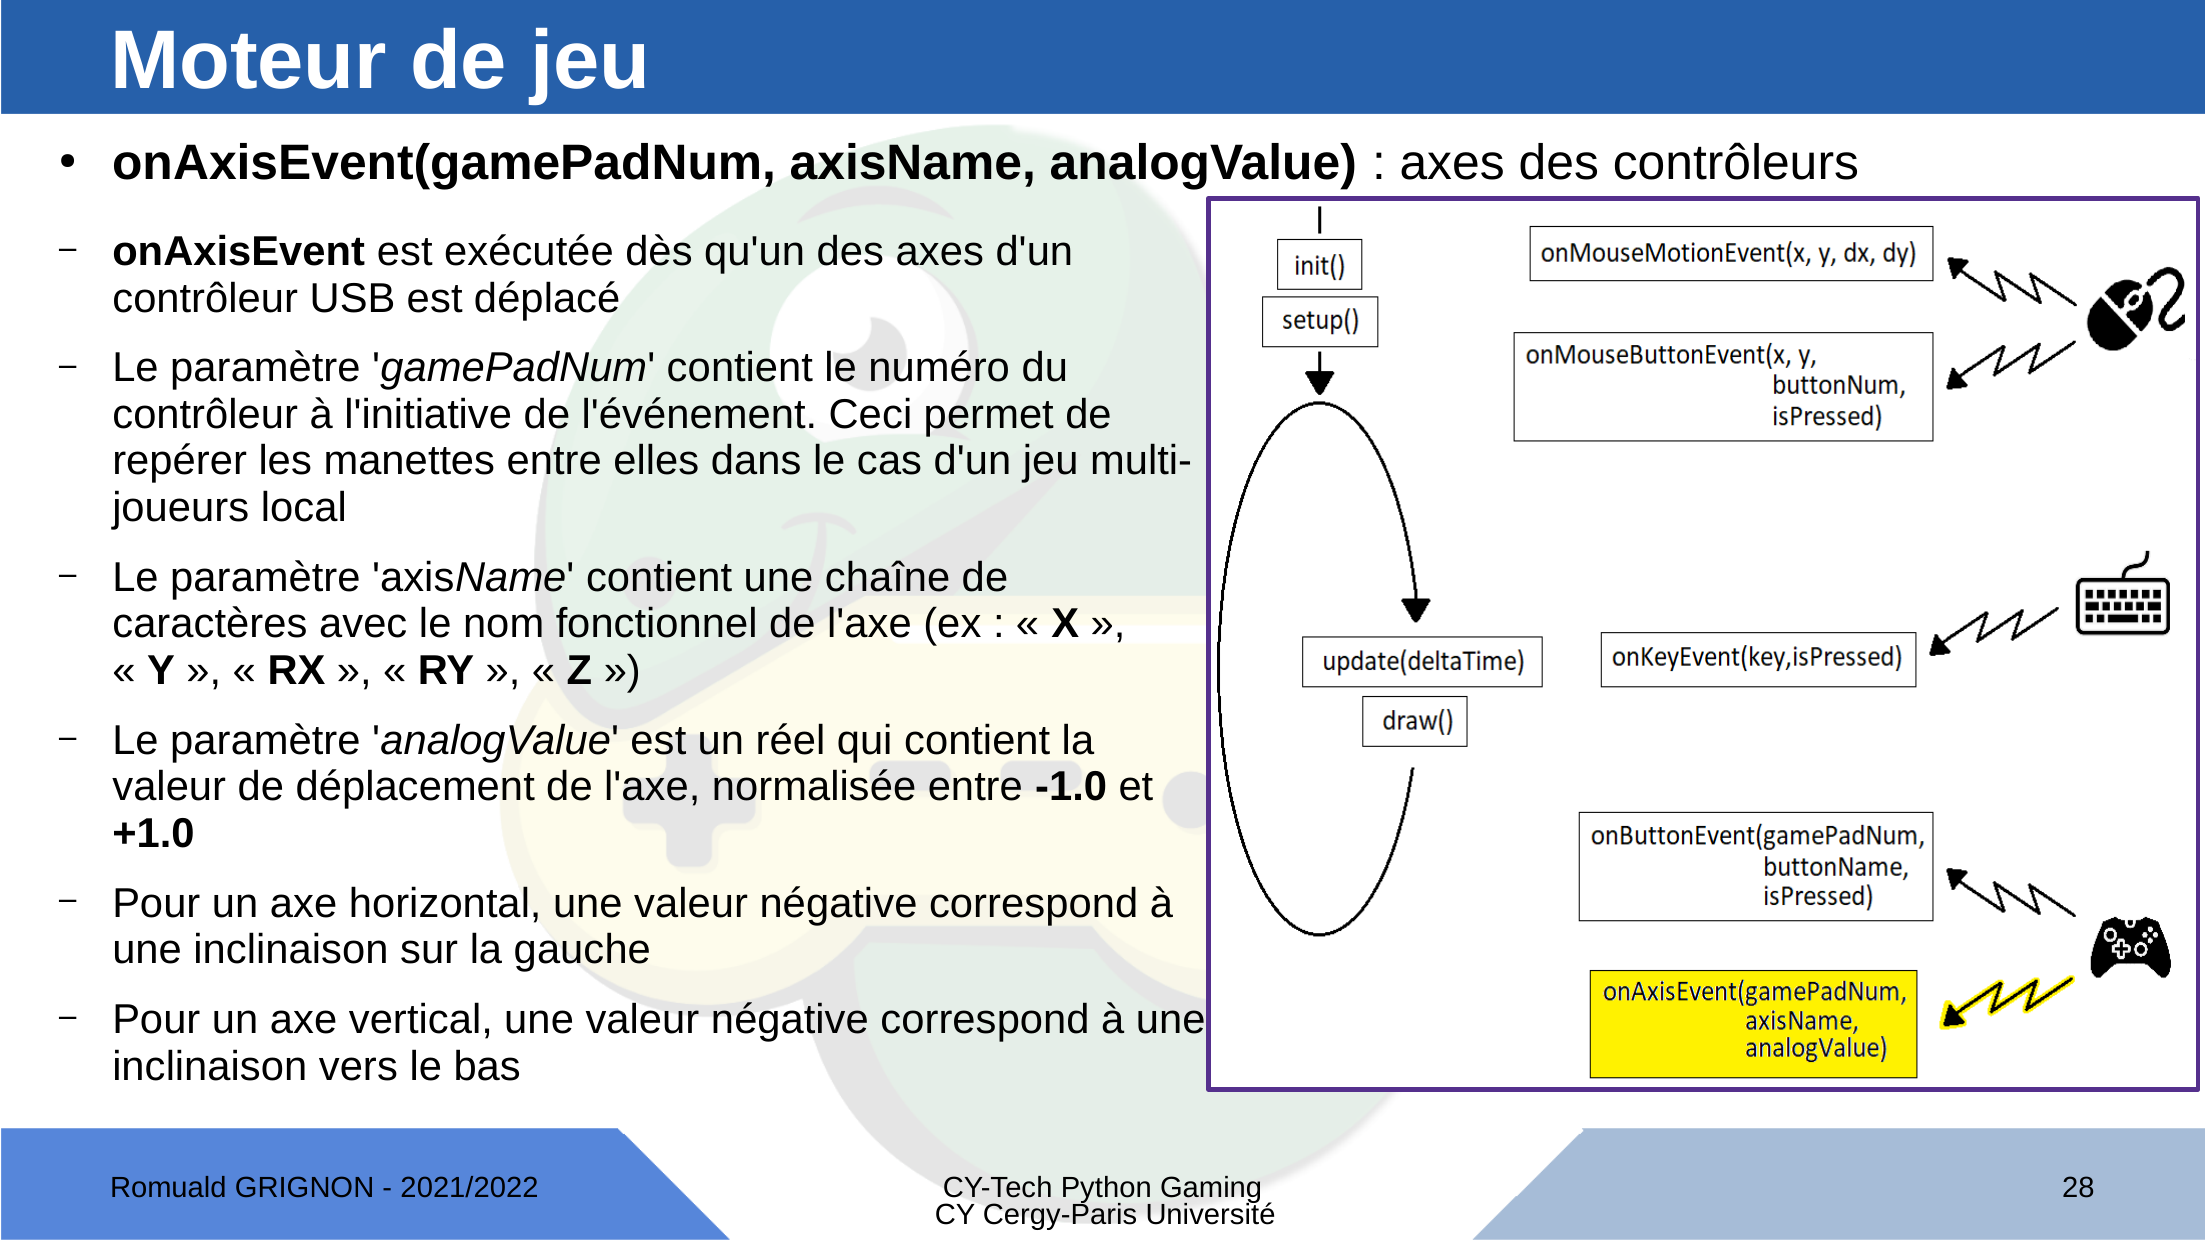

# Moteur de jeu
onAxisEvent(gamePadNum, axisName, analogValue) : axes des contrôleurs
onAxisEvent est exécutée dès qu'un des axes d'un contrôleur USB est déplacé
Le paramètre 'gamePadNum' contient le numéro du contrôleur à l'initiative de l'événement. Ceci permet de repérer les manettes entre elles dans le cas d'un jeu multi-joueurs local
Le paramètre 'axisName' contient une chaîne de caractères avec le nom fonctionnel de l'axe (ex : « X », « Y », « RX », « RY », « Z »)
Le paramètre 'analogValue' est un réel qui contient la valeur de déplacement de l'axe, normalisée entre -1.0 et +1.0
Pour un axe horizontal, une valeur négative correspond à une inclinaison sur la gauche
Pour un axe vertical, une valeur négative correspond à une inclinaison vers le bas
Romuald GRIGNON - 2021/2022
 CY-Tech Python Gaming CY Cergy-Paris Université
28